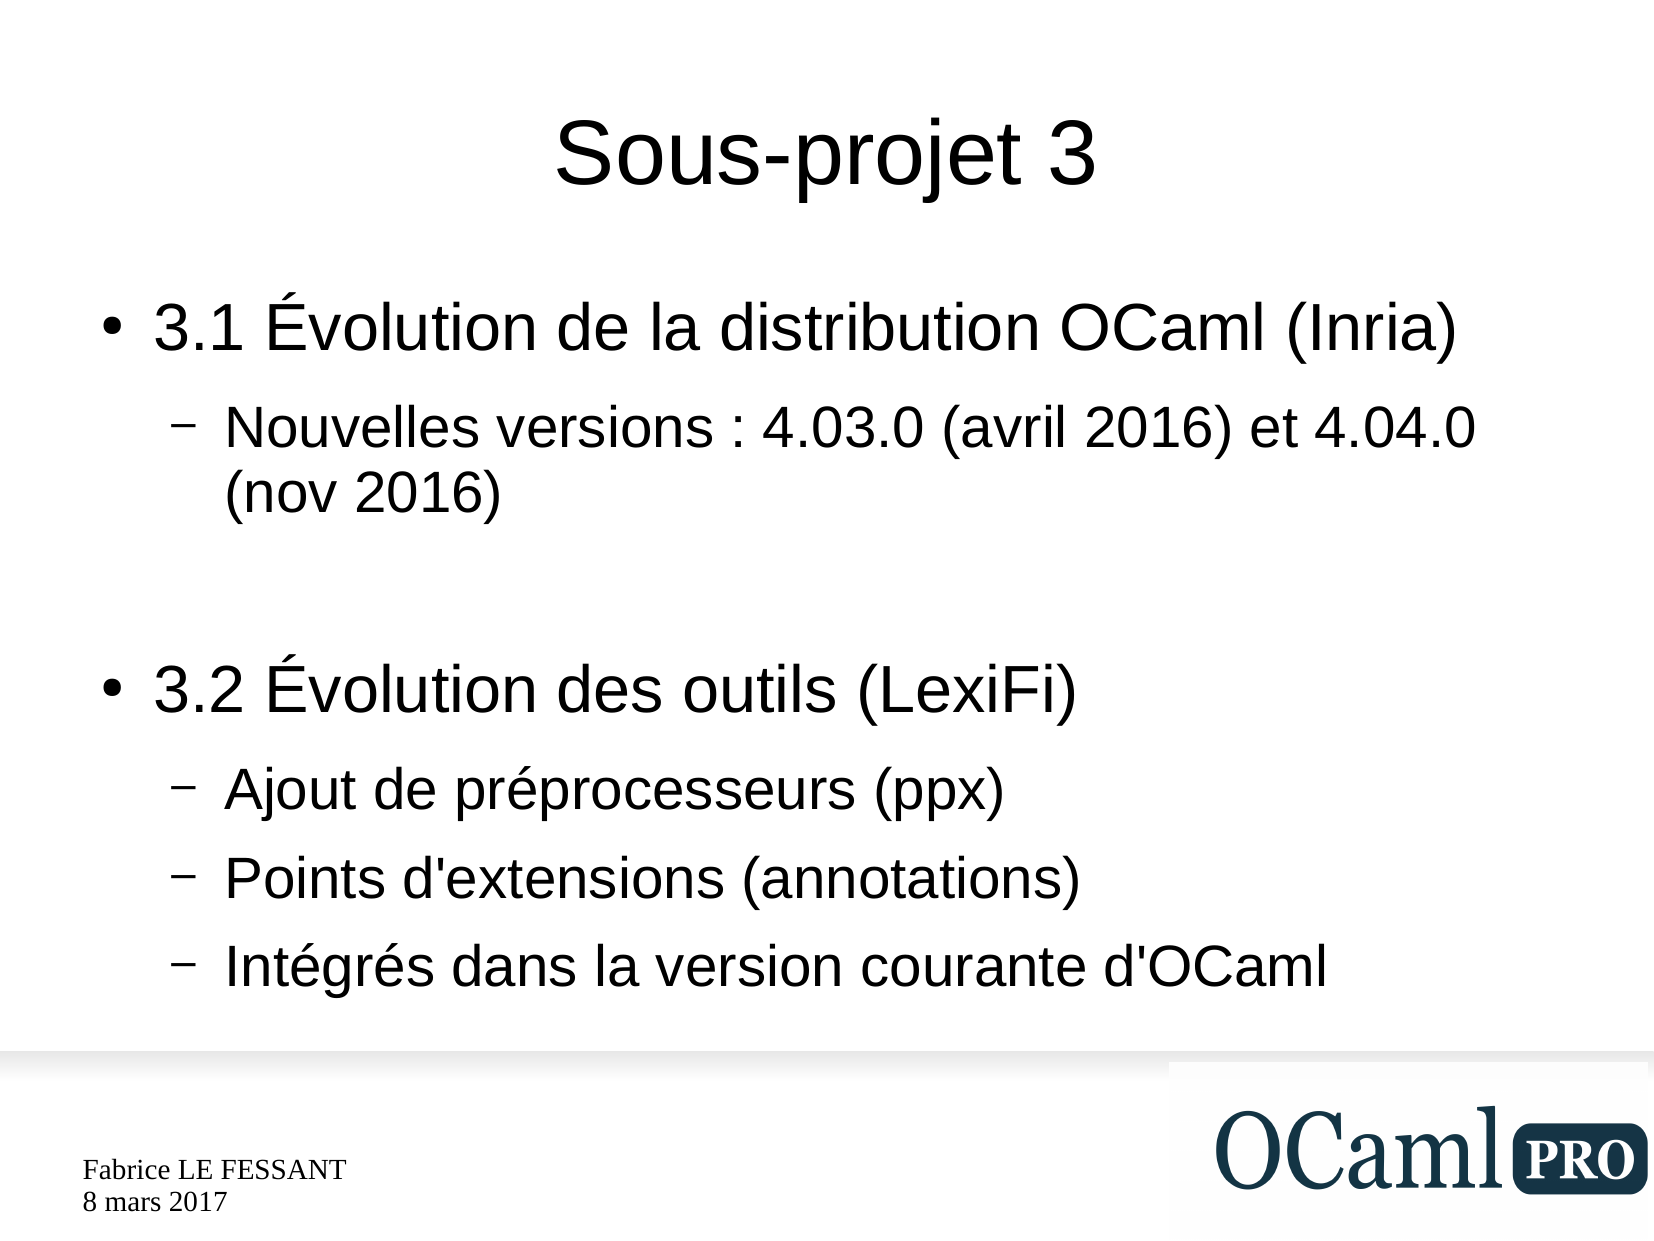

# Sous-projet 3
3.1 Évolution de la distribution OCaml (Inria)
Nouvelles versions : 4.03.0 (avril 2016) et 4.04.0 (nov 2016)
3.2 Évolution des outils (LexiFi)
Ajout de préprocesseurs (ppx)
Points d'extensions (annotations)
Intégrés dans la version courante d'OCaml